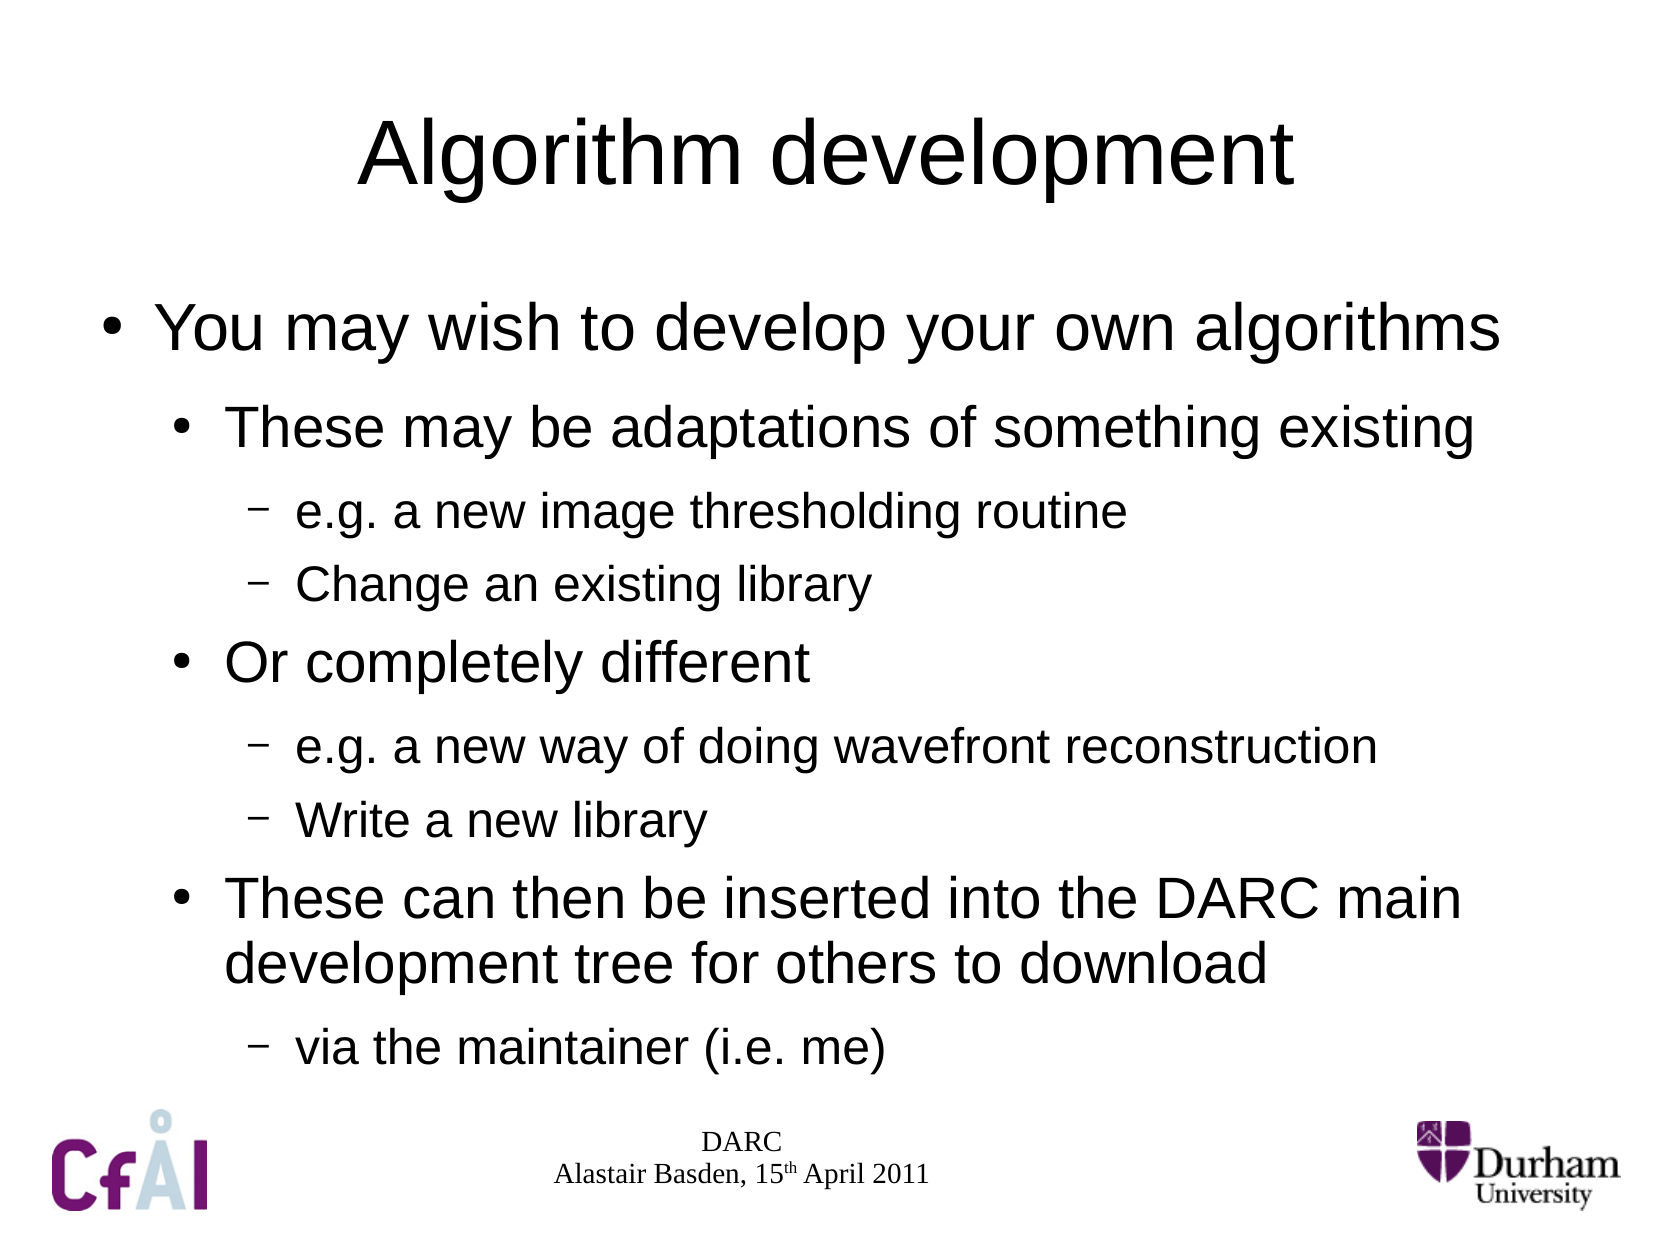

# Algorithm development
You may wish to develop your own algorithms
These may be adaptations of something existing
e.g. a new image thresholding routine
Change an existing library
Or completely different
e.g. a new way of doing wavefront reconstruction
Write a new library
These can then be inserted into the DARC main development tree for others to download
via the maintainer (i.e. me)